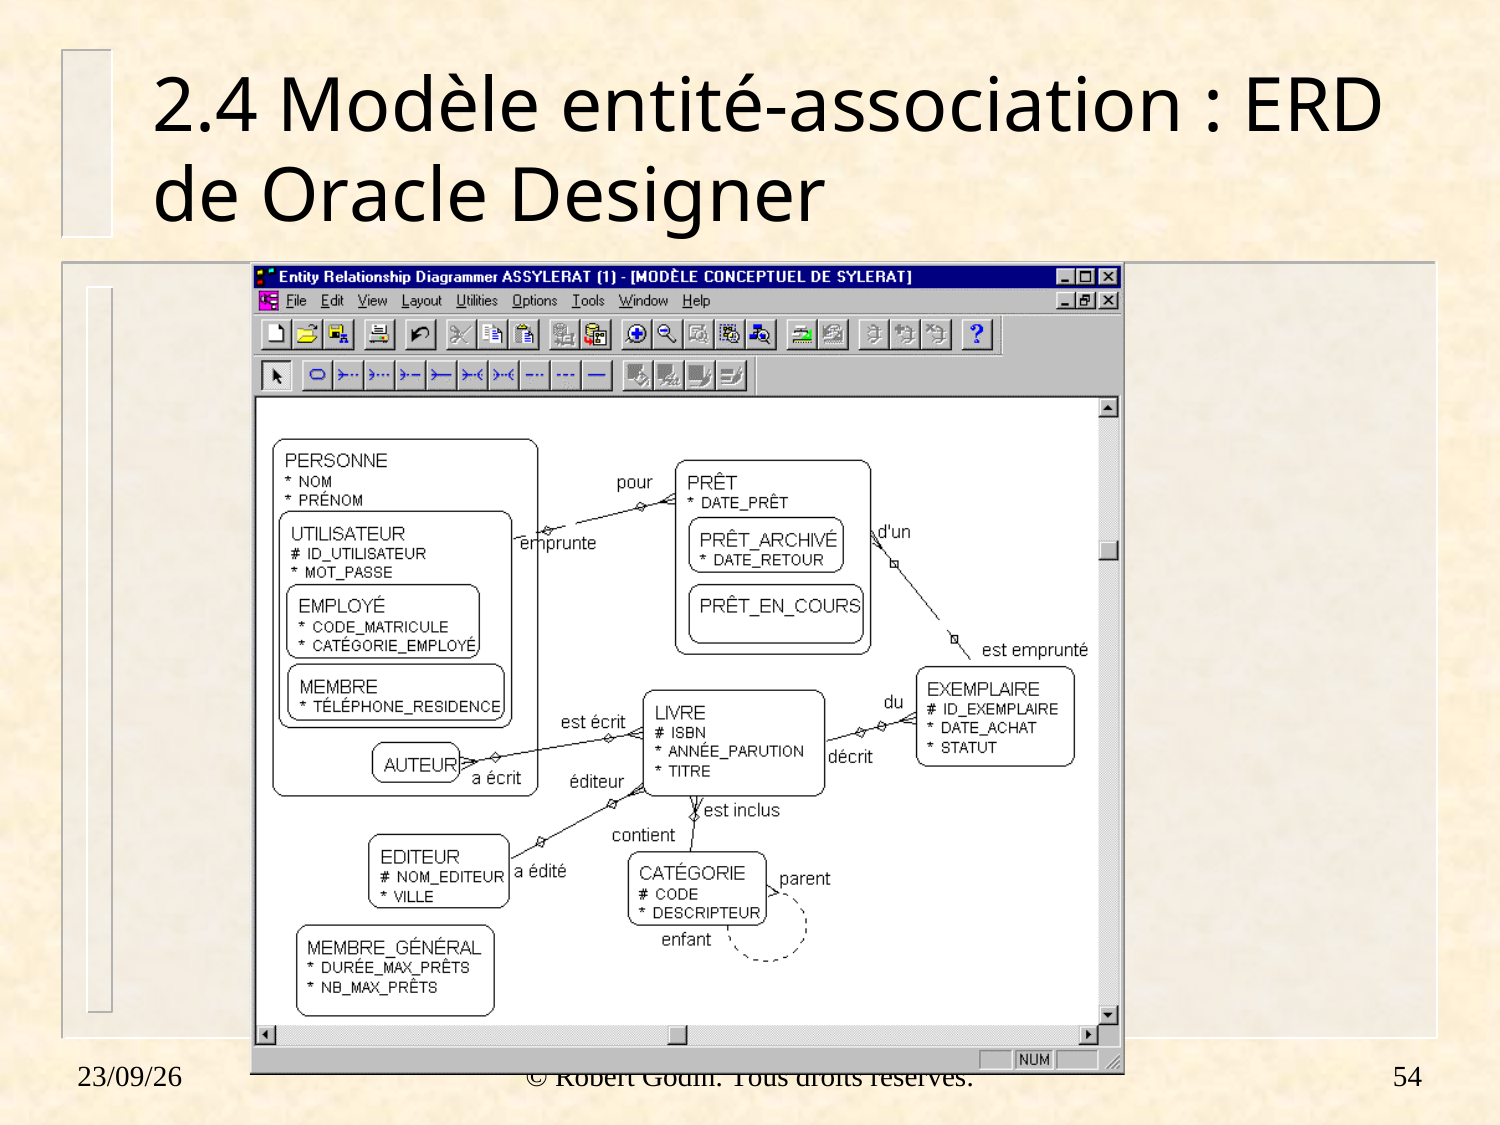

# 2.4 Modèle entité-association : ERD de Oracle Designer
© Robert Godin. Tous droits réservés.